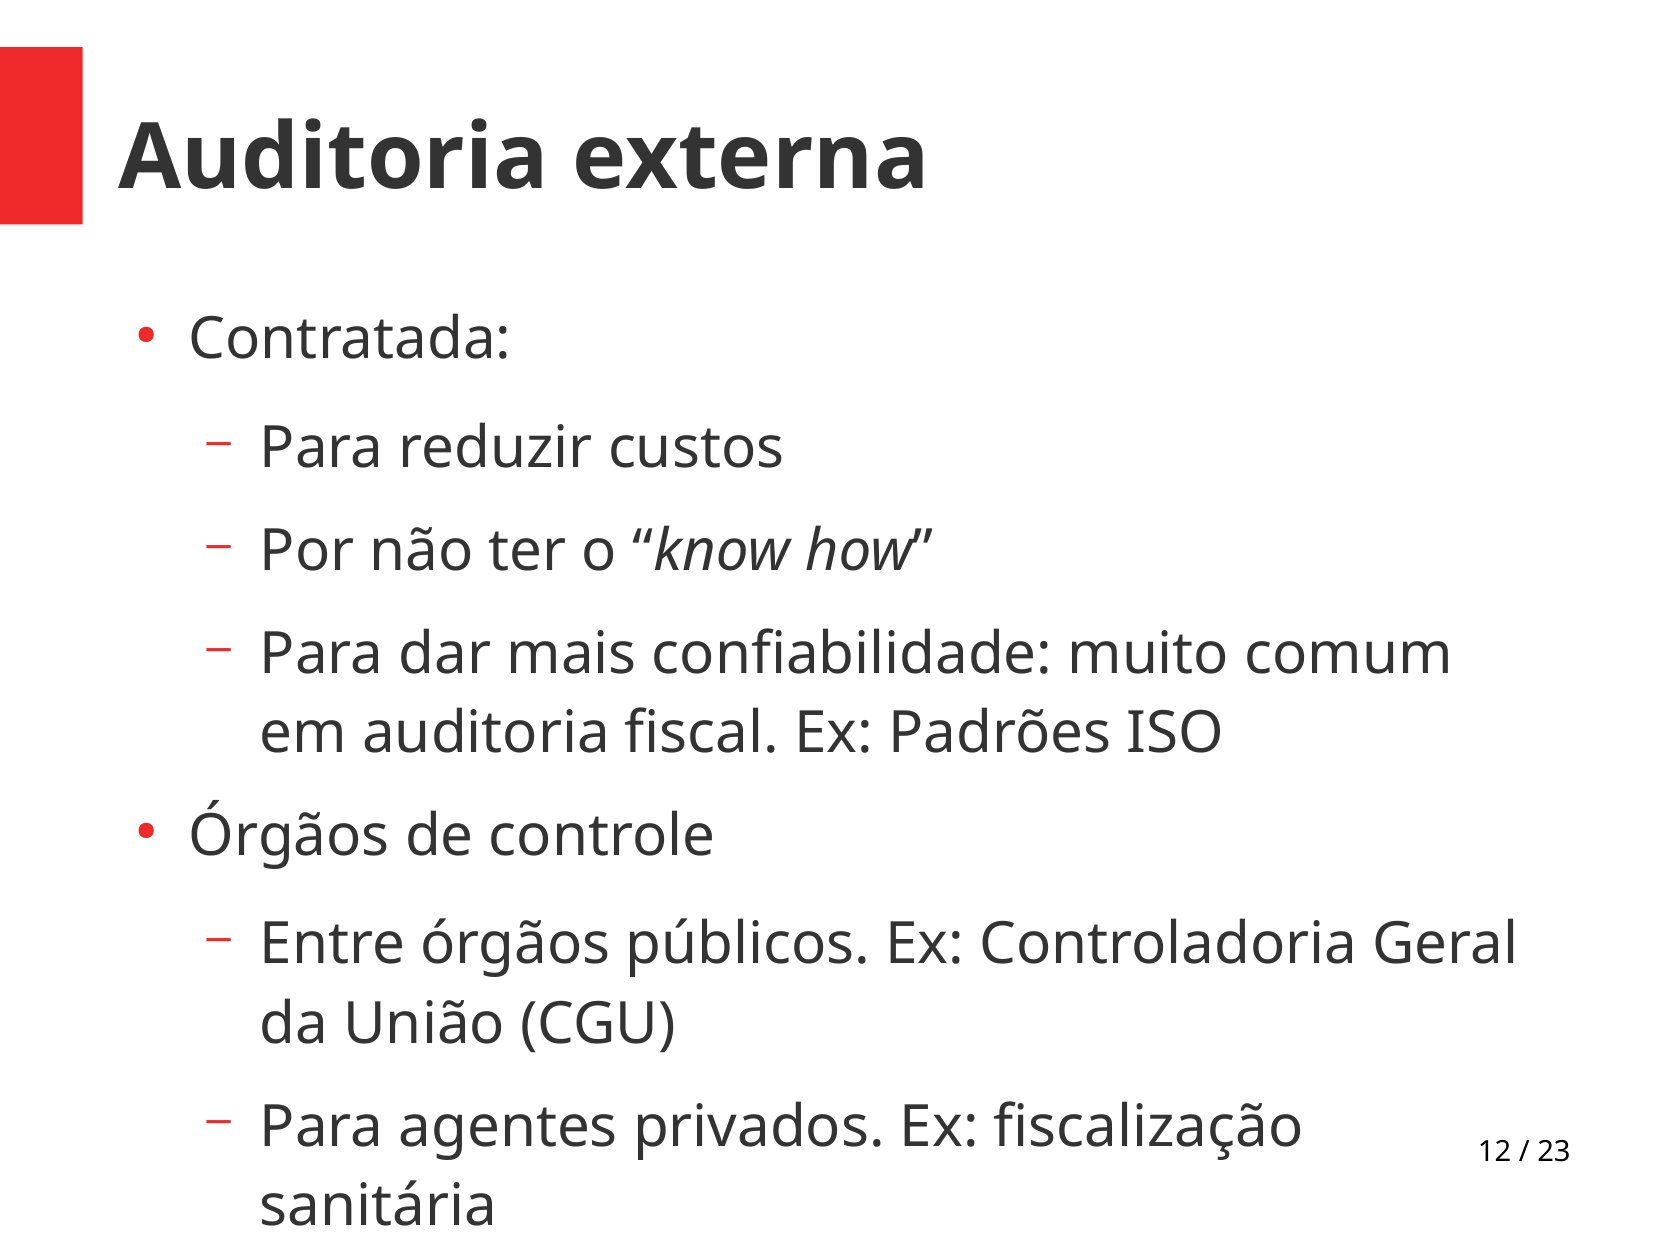

# Auditoria externa
Contratada:
Para reduzir custos
Por não ter o “know how”
Para dar mais confiabilidade: muito comum em auditoria fiscal. Ex: Padrões ISO
Órgãos de controle
Entre órgãos públicos. Ex: Controladoria Geral da União (CGU)
Para agentes privados. Ex: fiscalização sanitária
12